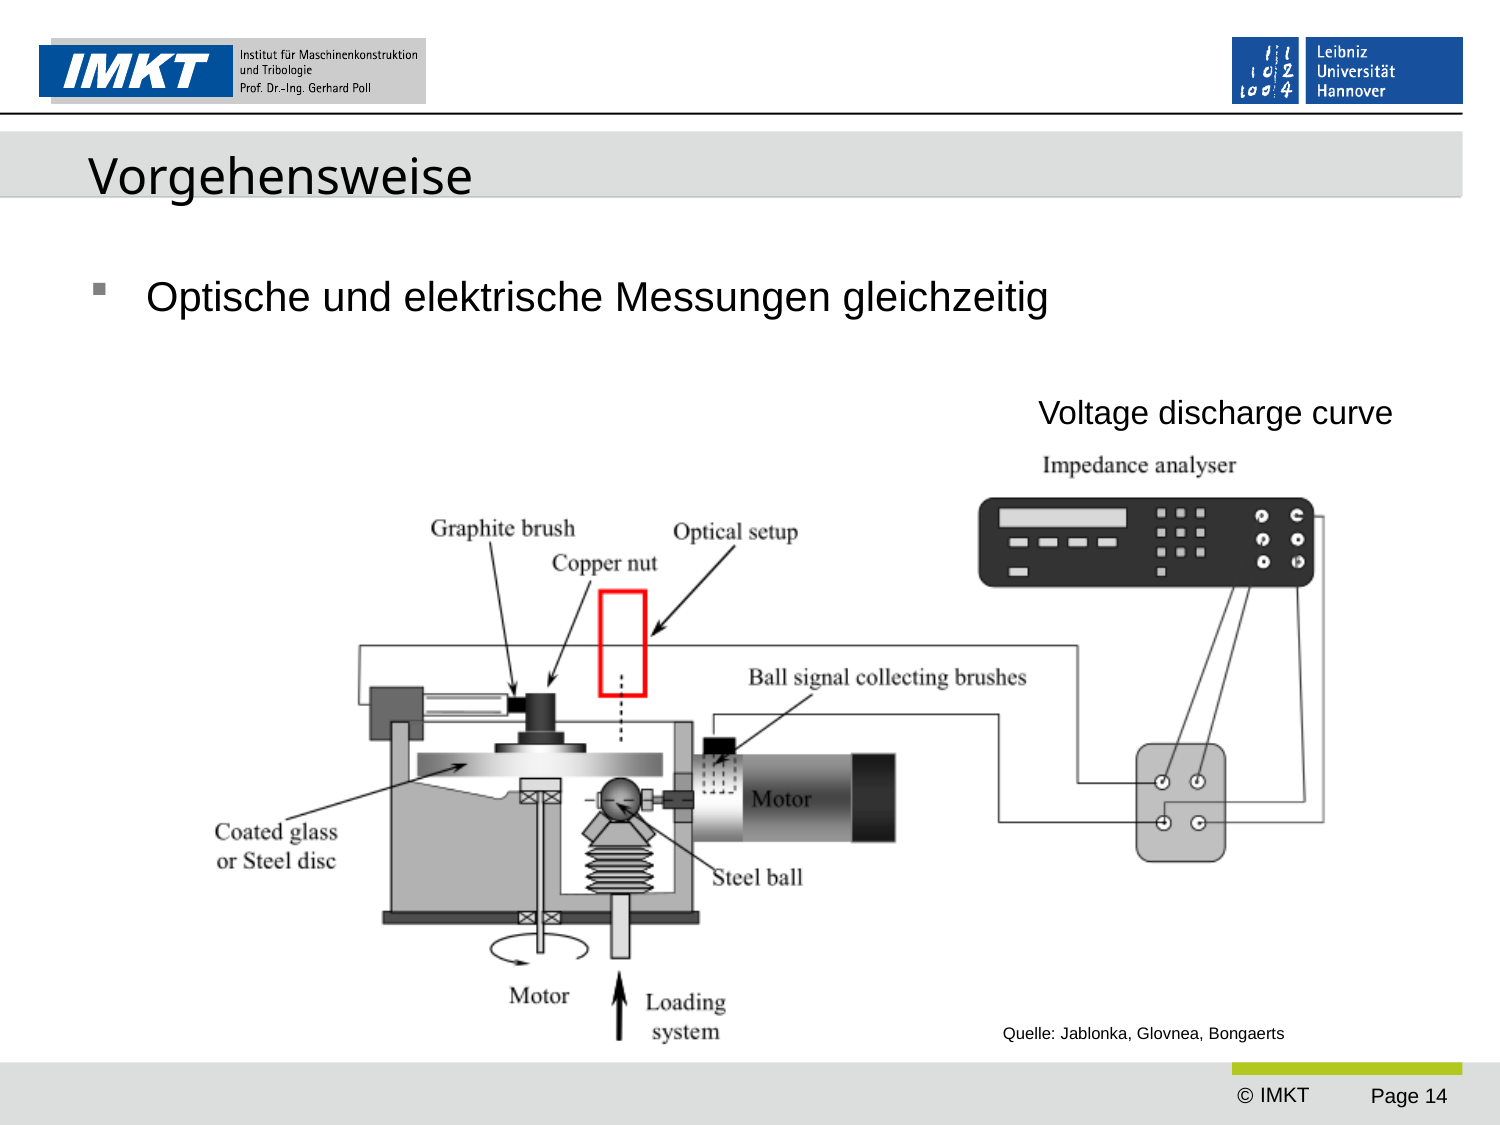

# Vorgehensweise
Optische und elektrische Messungen gleichzeitig
Voltage discharge curve
Quelle: Jablonka, Glovnea, Bongaerts